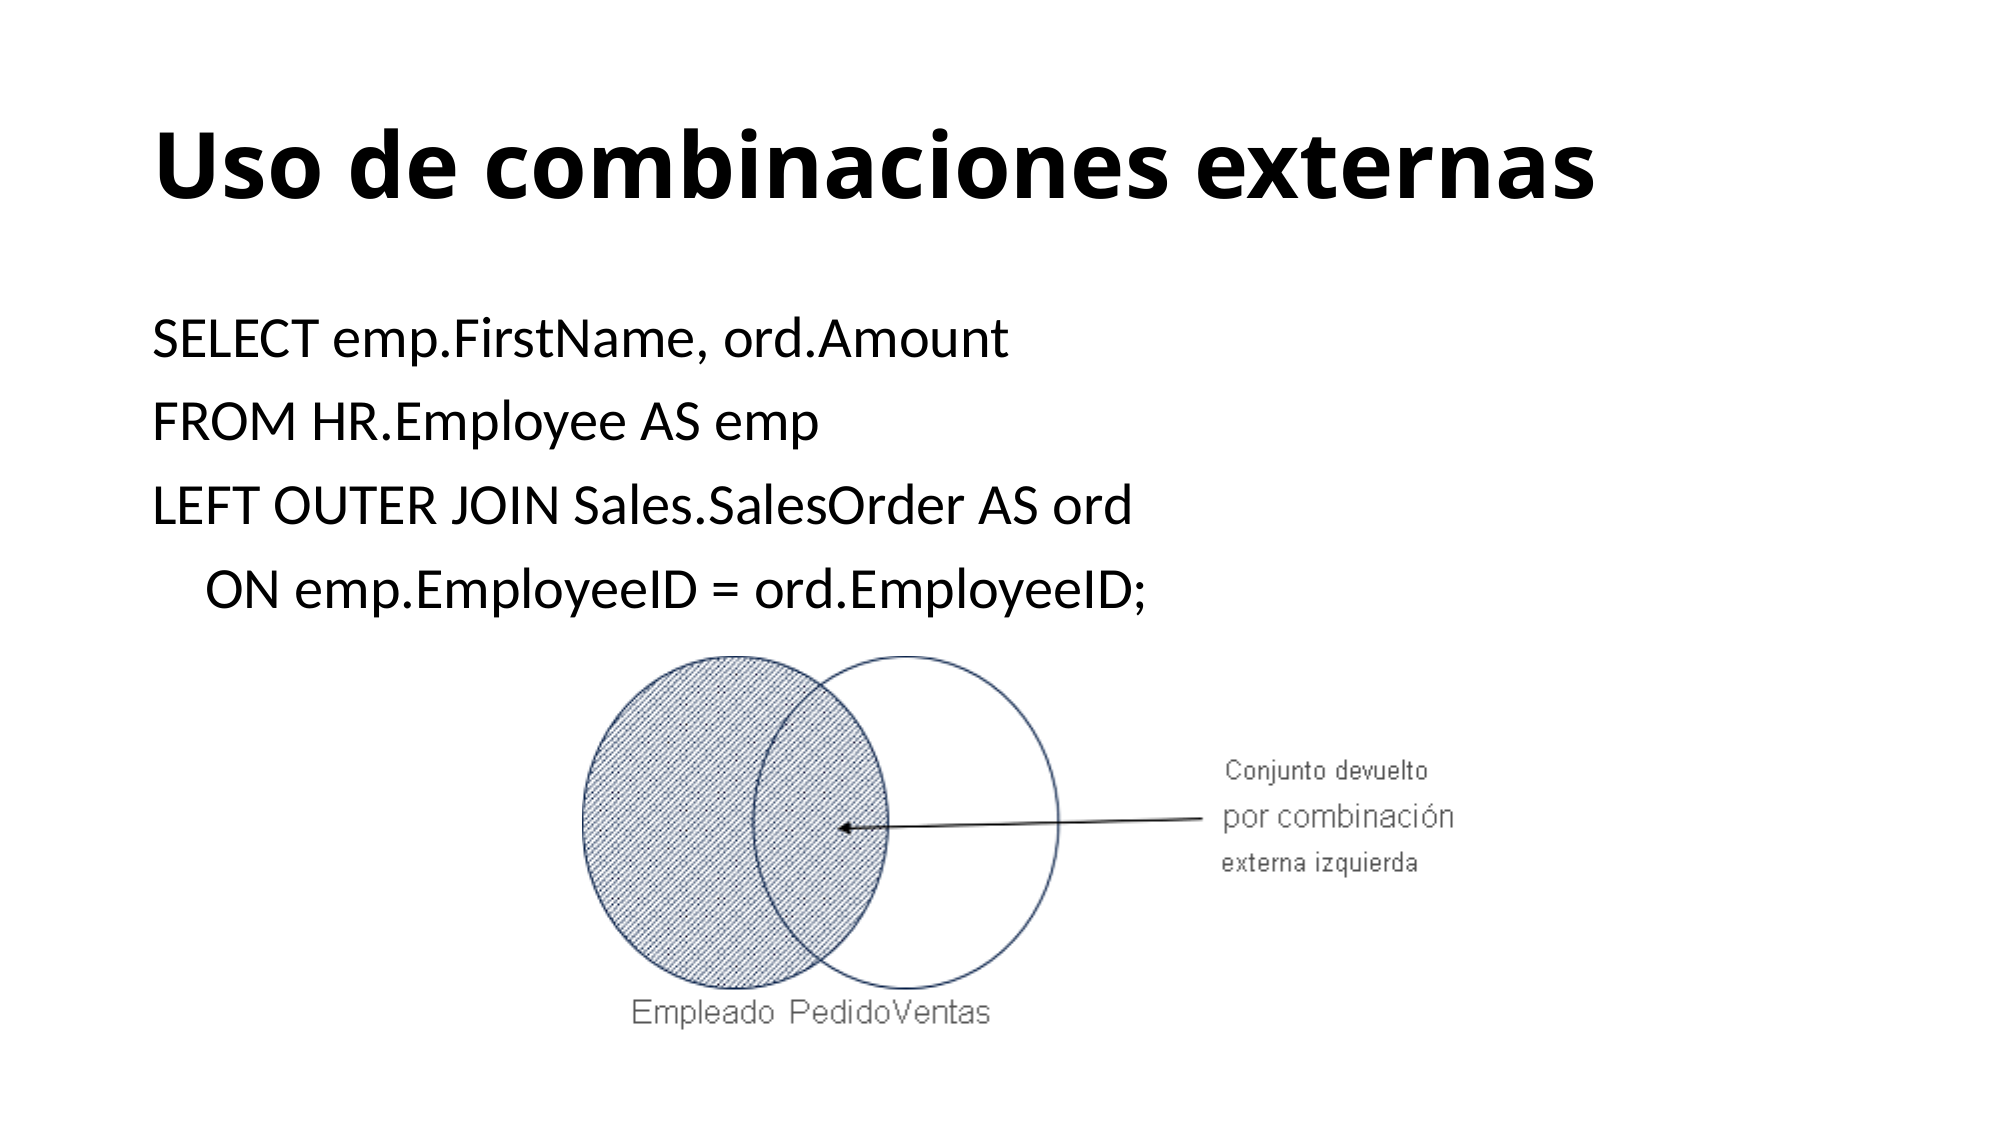

# Uso de combinaciones externas
SELECT emp.FirstName, ord.Amount
FROM HR.Employee AS emp
LEFT OUTER JOIN Sales.SalesOrder AS ord
 ON emp.EmployeeID = ord.EmployeeID;